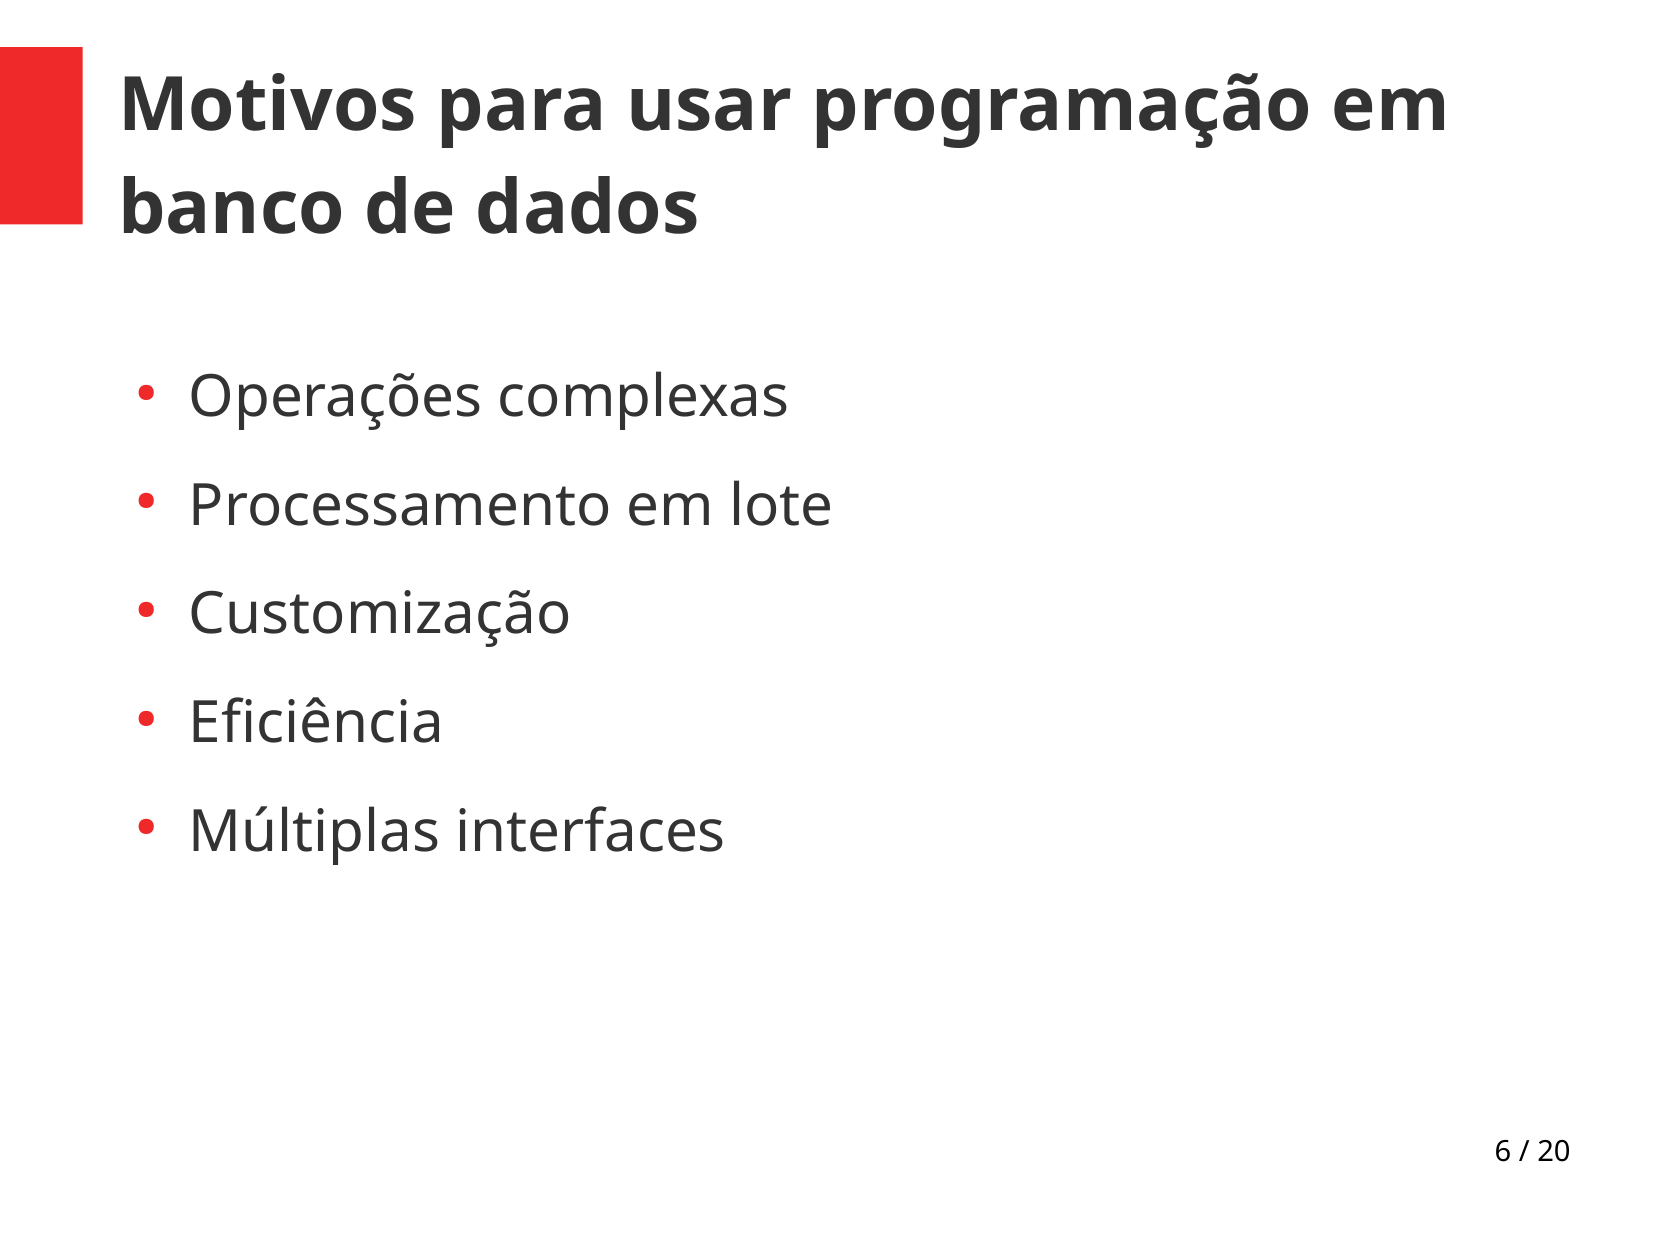

# Motivos para usar programação em banco de dados
Operações complexas
Processamento em lote
Customização
Eficiência
Múltiplas interfaces
6